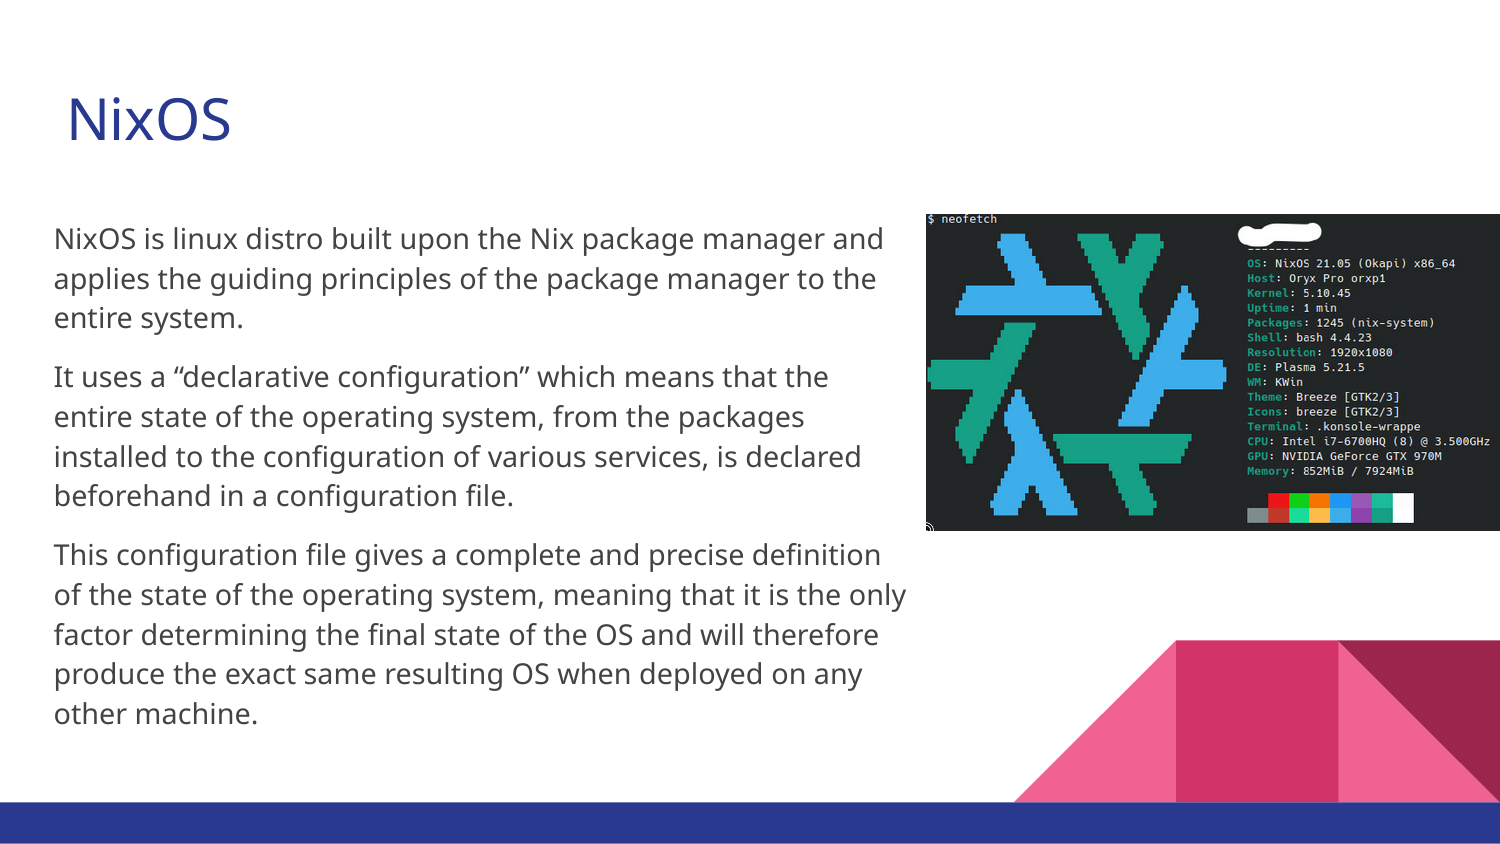

# NixOS
NixOS is linux distro built upon the Nix package manager and applies the guiding principles of the package manager to the entire system.
It uses a “declarative configuration” which means that the entire state of the operating system, from the packages installed to the configuration of various services, is declared beforehand in a configuration file.
This configuration file gives a complete and precise definition of the state of the operating system, meaning that it is the only factor determining the final state of the OS and will therefore produce the exact same resulting OS when deployed on any other machine.